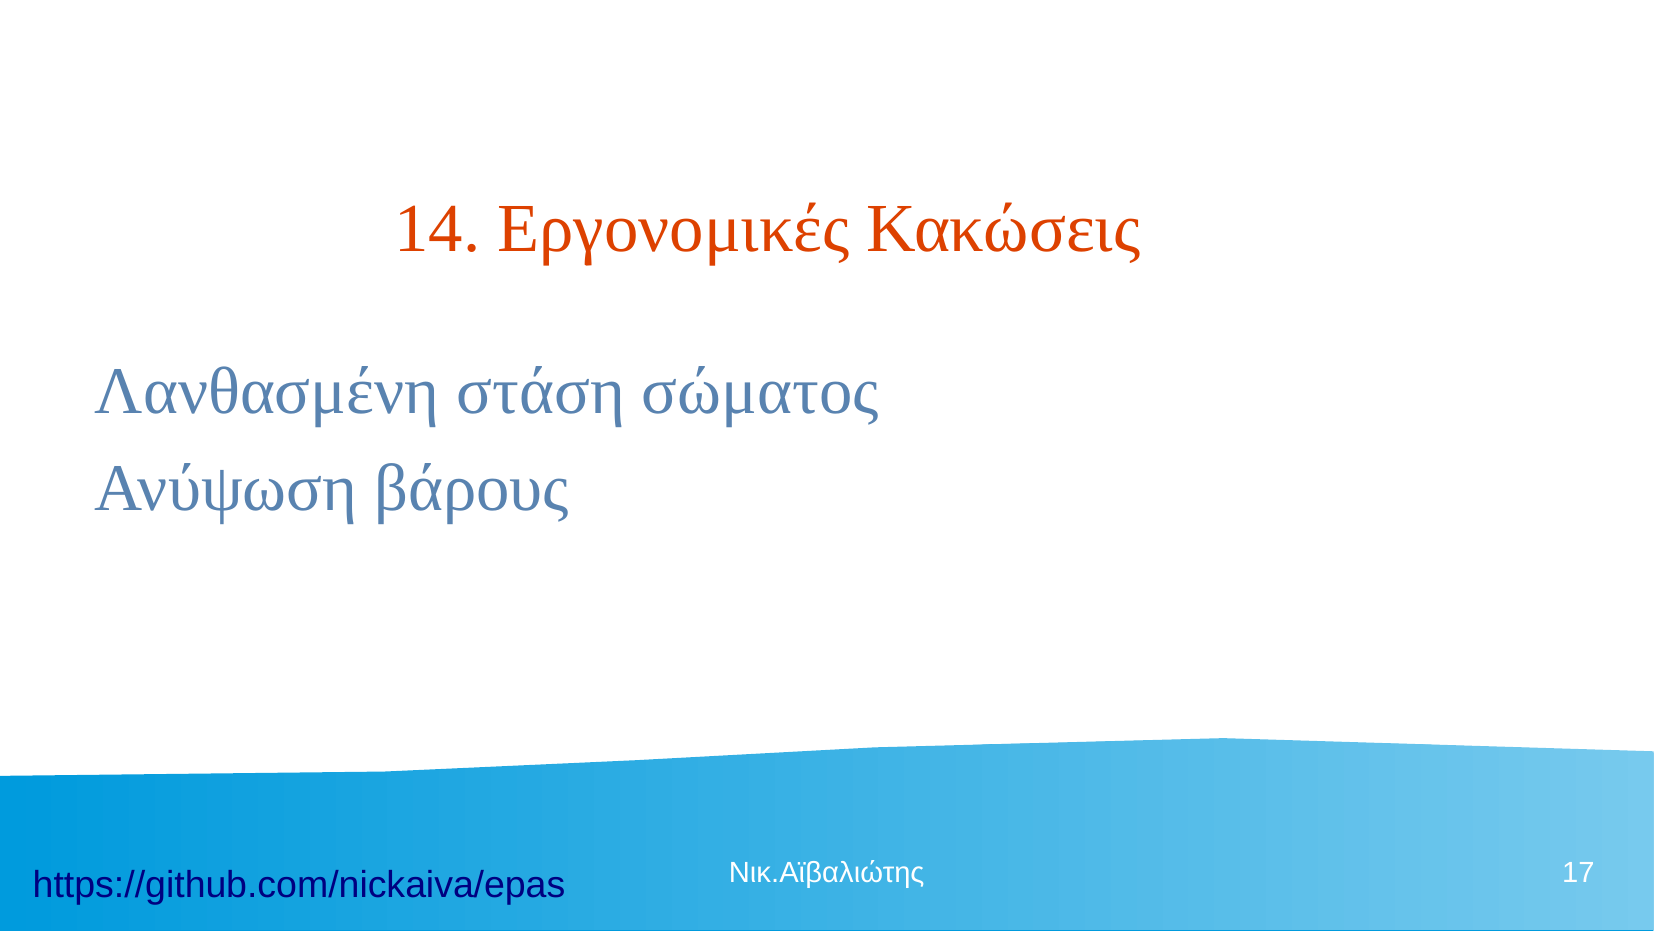

# 14. Εργονομικές Κακώσεις
Λανθασμένη στάση σώματος
Ανύψωση βάρους
Νικ.Αϊβαλιώτης
17